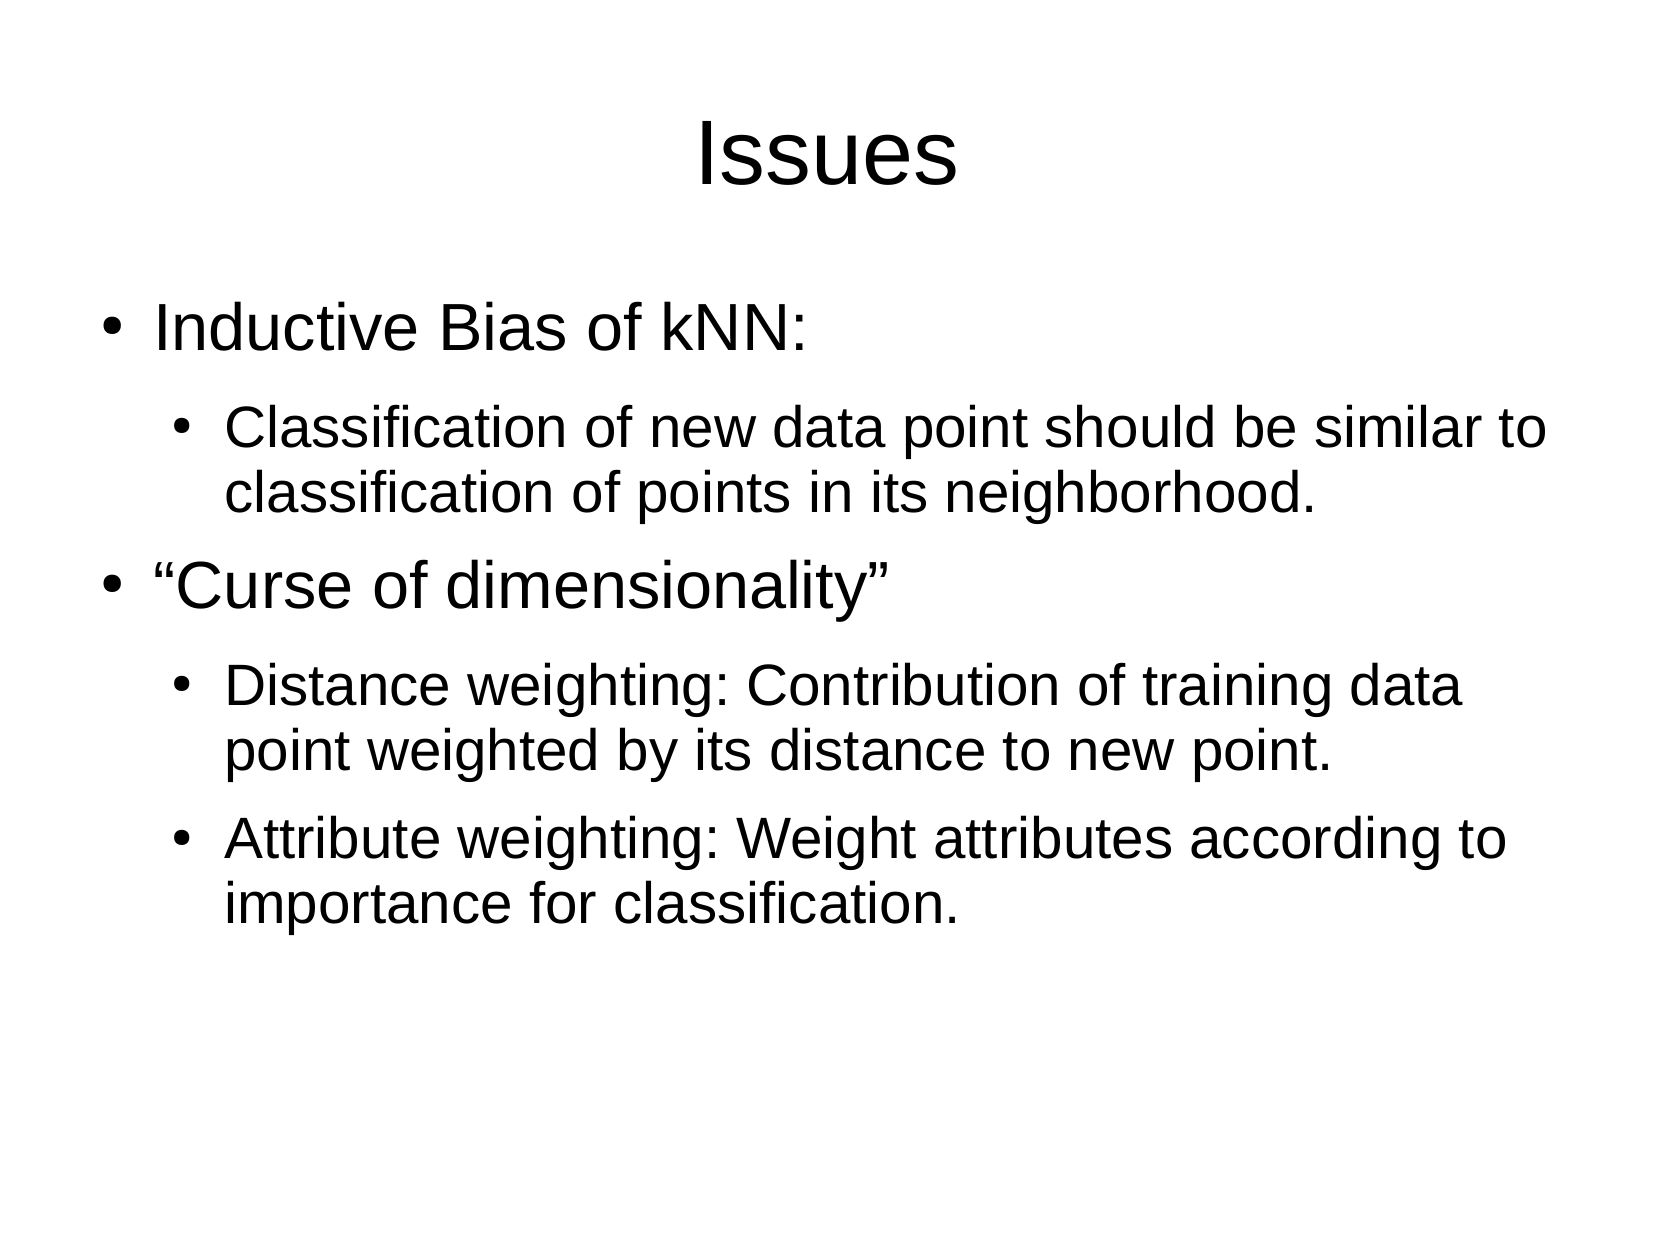

# Issues
Inductive Bias of kNN:
Classification of new data point should be similar to classification of points in its neighborhood.
“Curse of dimensionality”
Distance weighting: Contribution of training data point weighted by its distance to new point.
Attribute weighting: Weight attributes according to importance for classification.